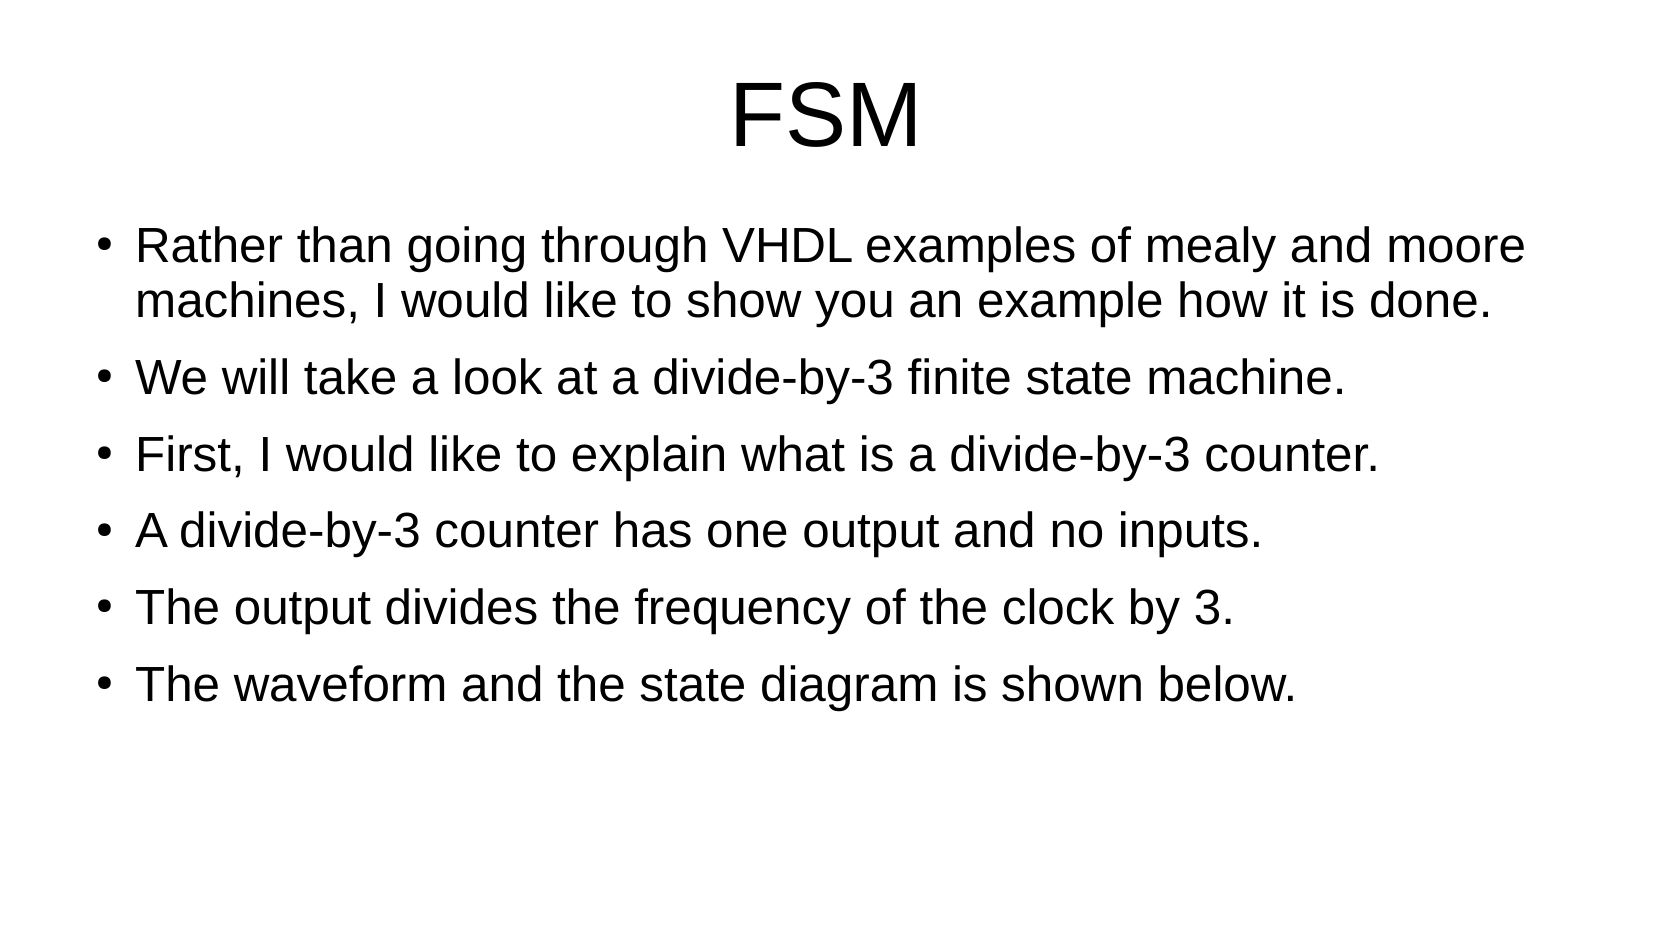

# FSM
Rather than going through VHDL examples of mealy and moore machines, I would like to show you an example how it is done.
We will take a look at a divide-by-3 finite state machine.
First, I would like to explain what is a divide-by-3 counter.
A divide-by-3 counter has one output and no inputs.
The output divides the frequency of the clock by 3.
The waveform and the state diagram is shown below.